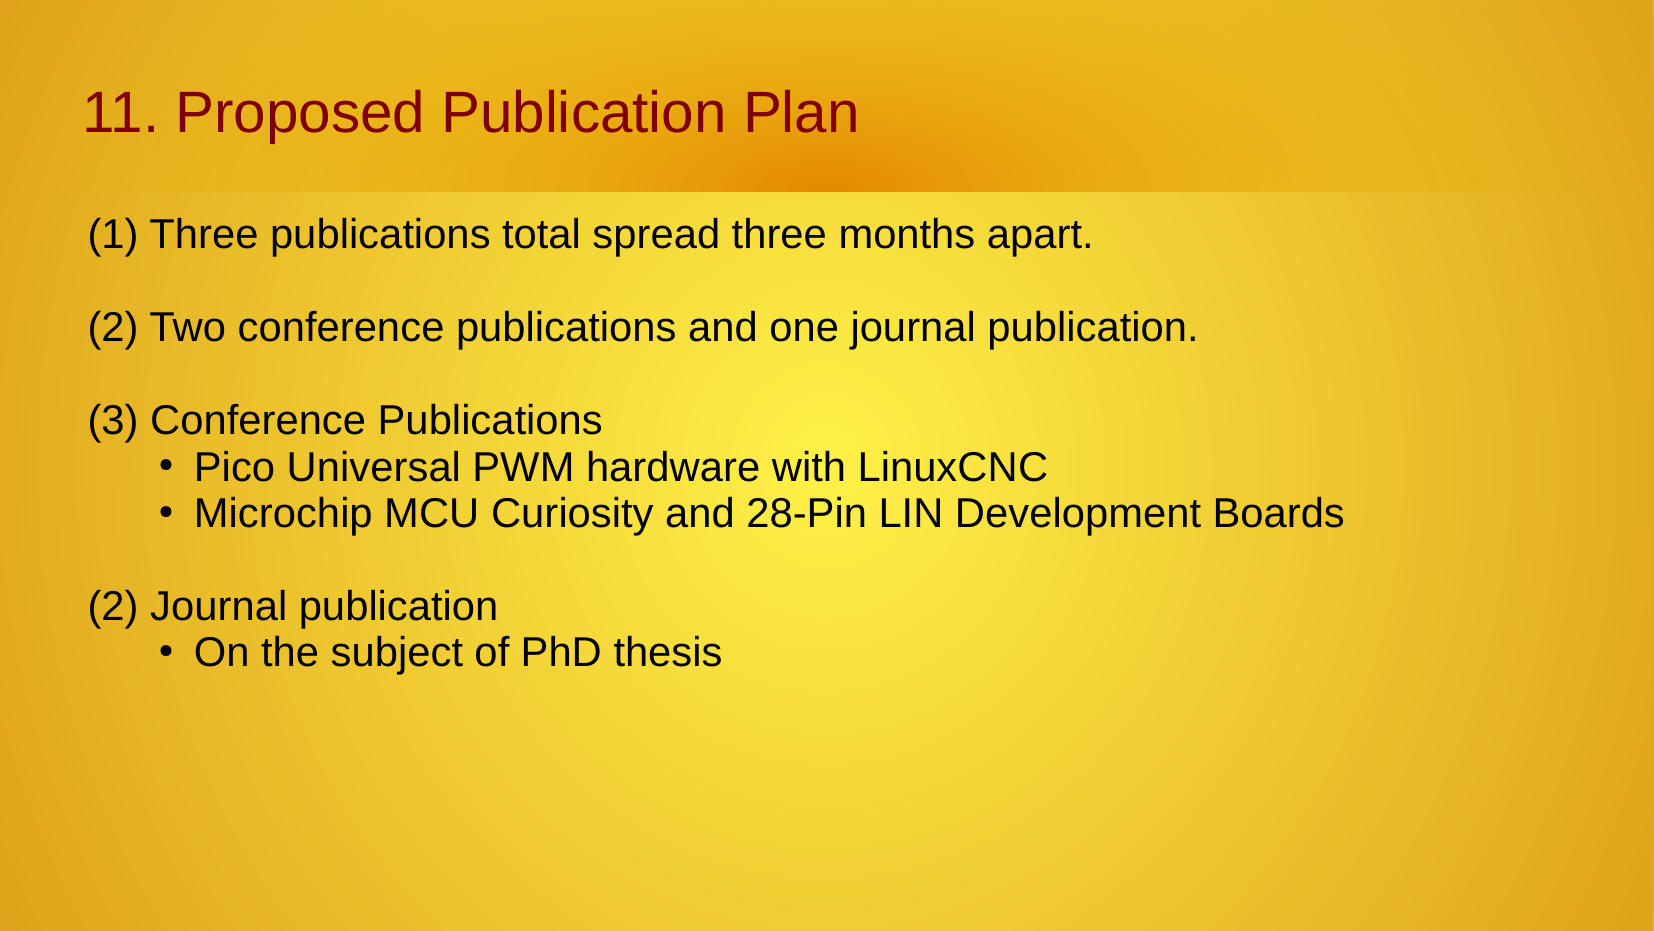

# 11. Proposed Publication Plan
(1) Three publications total spread three months apart.
(2) Two conference publications and one journal publication.
(3) Conference Publications
Pico Universal PWM hardware with LinuxCNC
Microchip MCU Curiosity and 28-Pin LIN Development Boards
(2) Journal publication
On the subject of PhD thesis